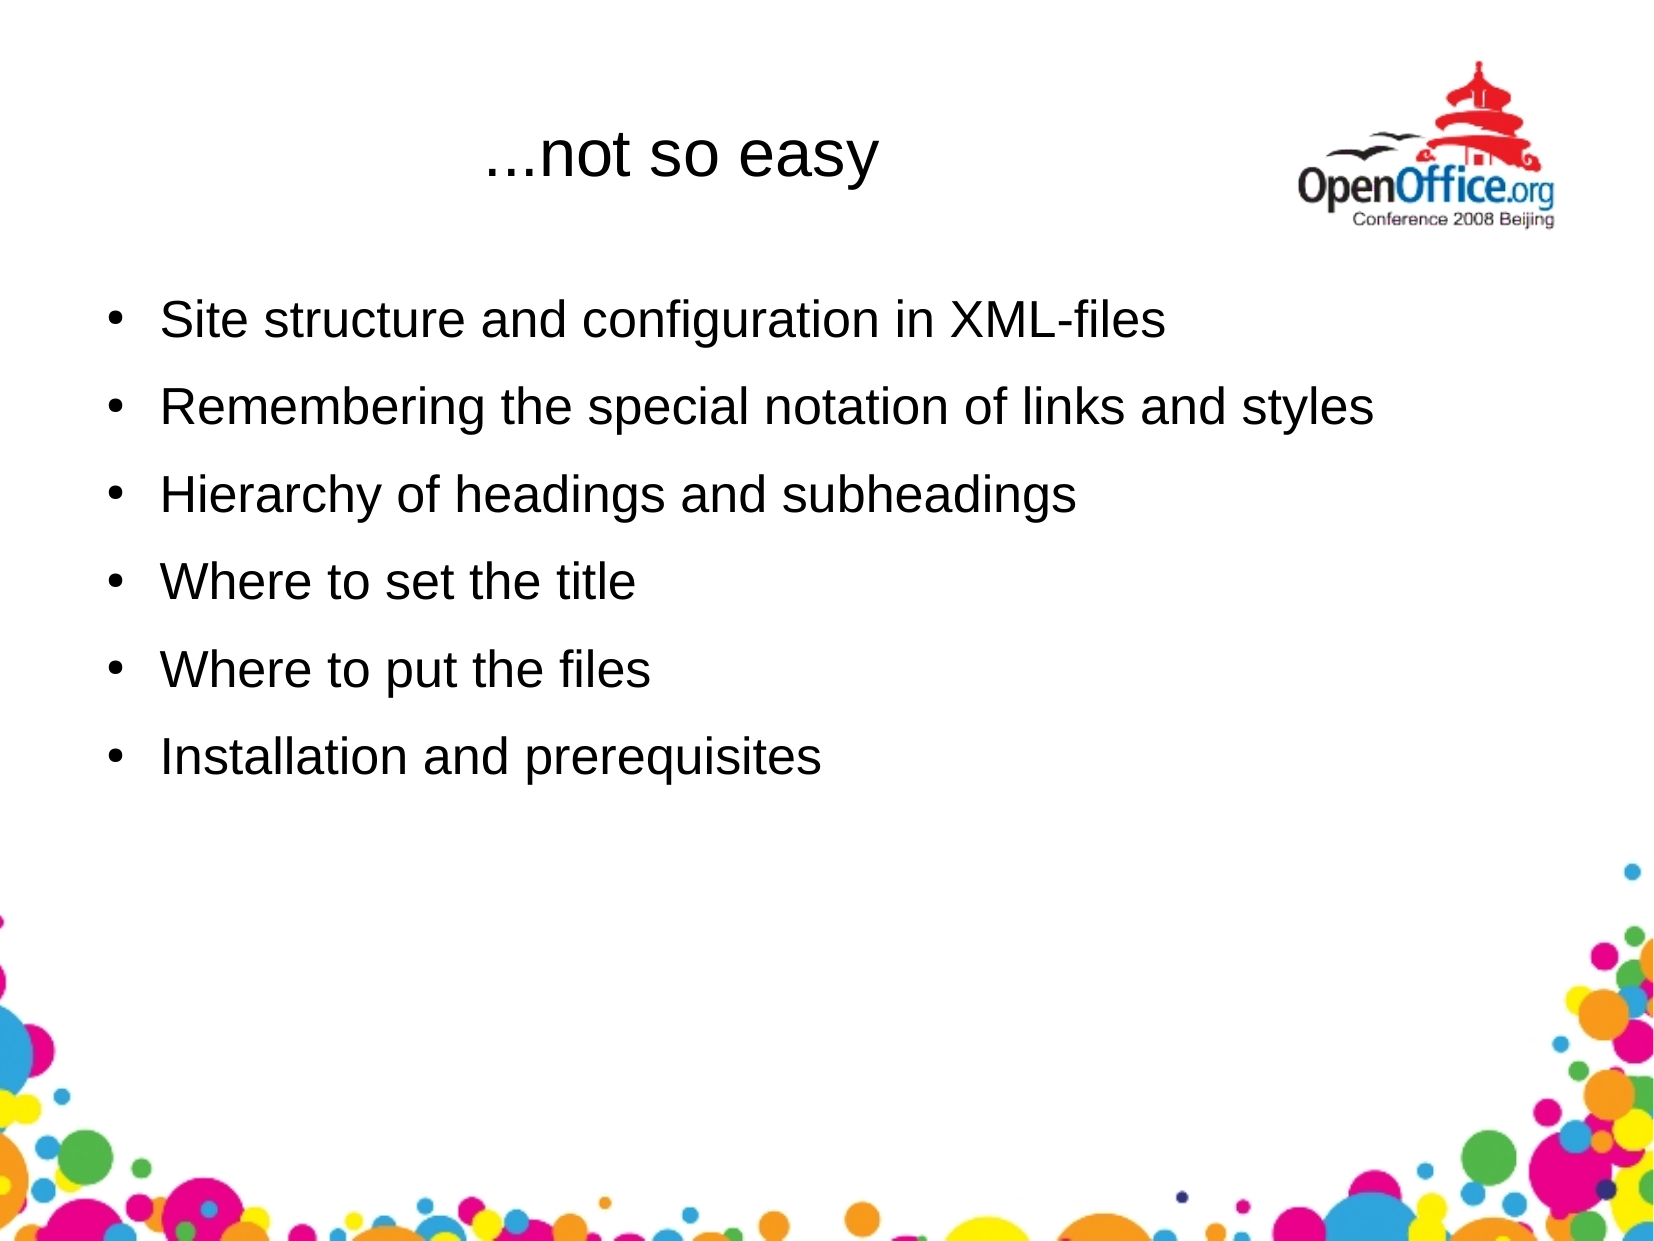

# ...not so easy
Site structure and configuration in XML-files
Remembering the special notation of links and styles
Hierarchy of headings and subheadings
Where to set the title
Where to put the files
Installation and prerequisites